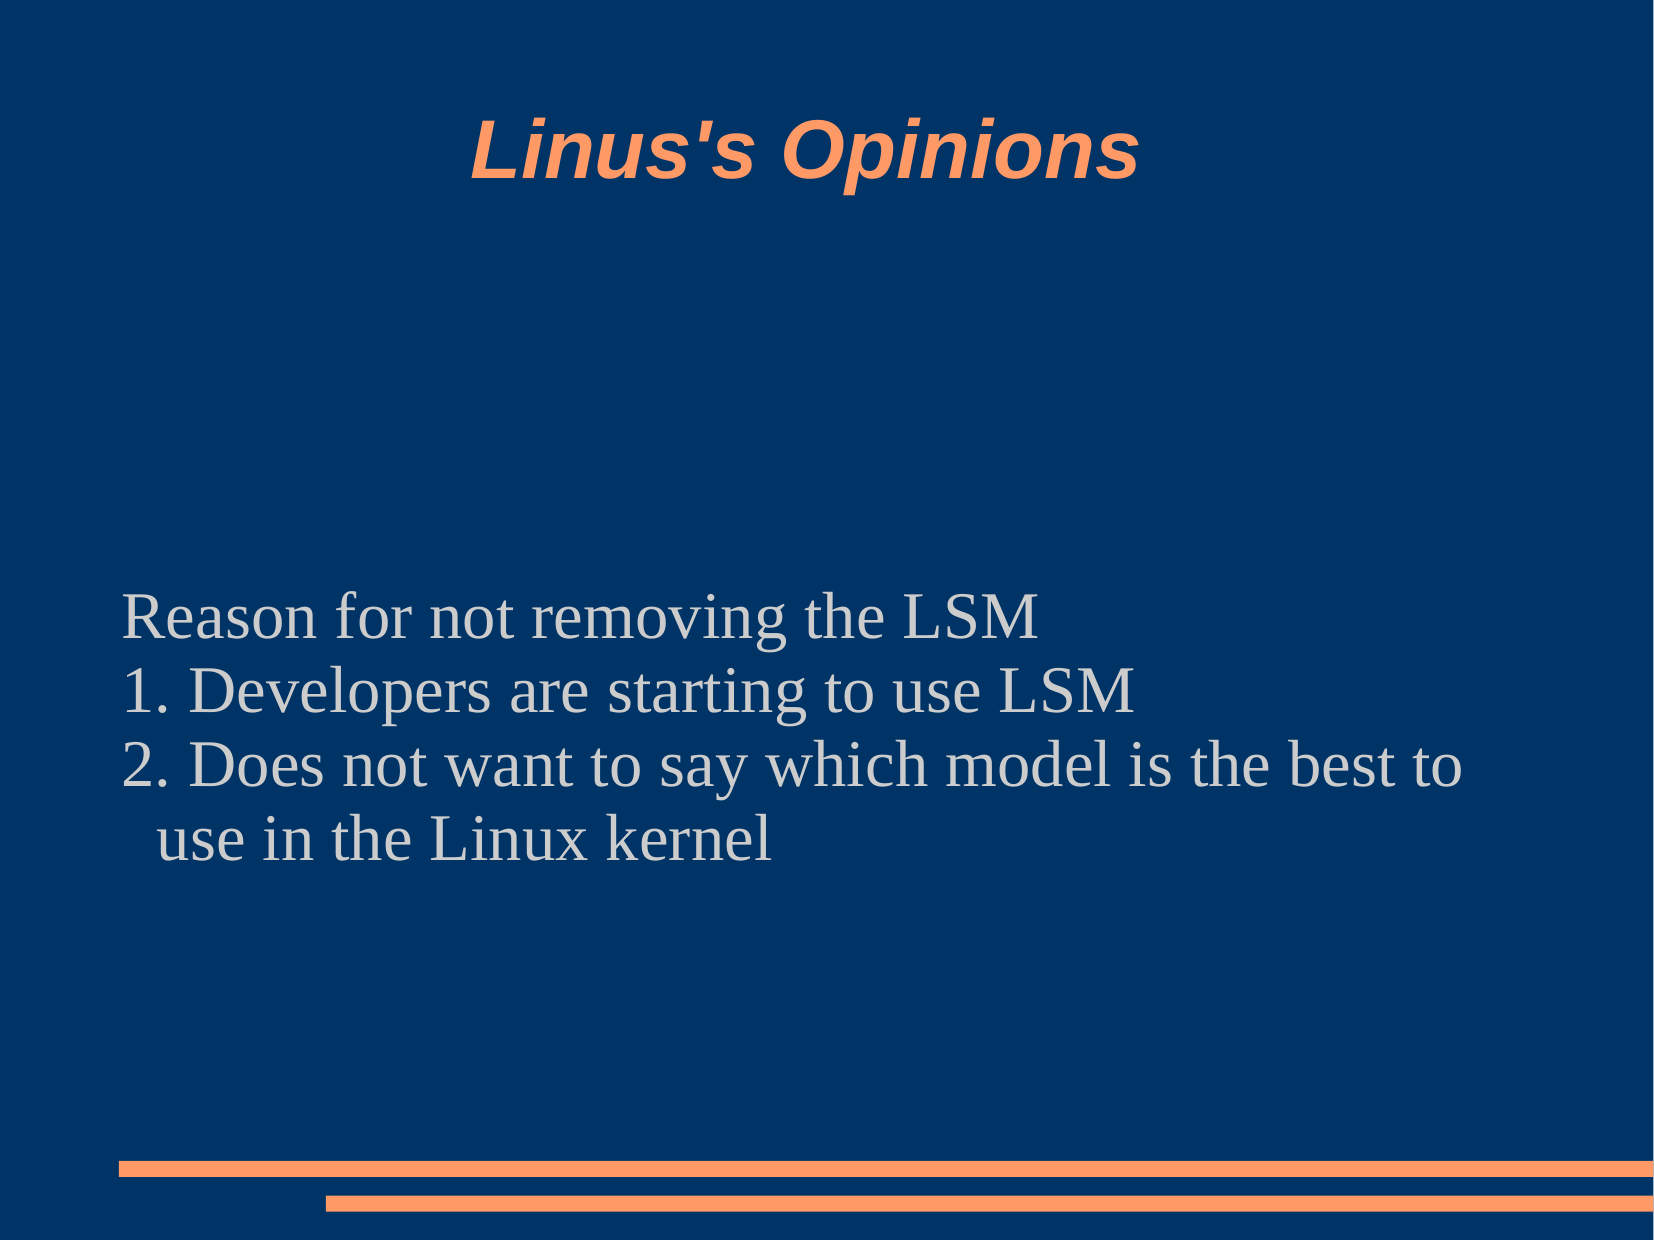

# Linus's Opinions
Reason for not removing the LSM
1. Developers are starting to use LSM
2. Does not want to say which model is the best to use in the Linux kernel